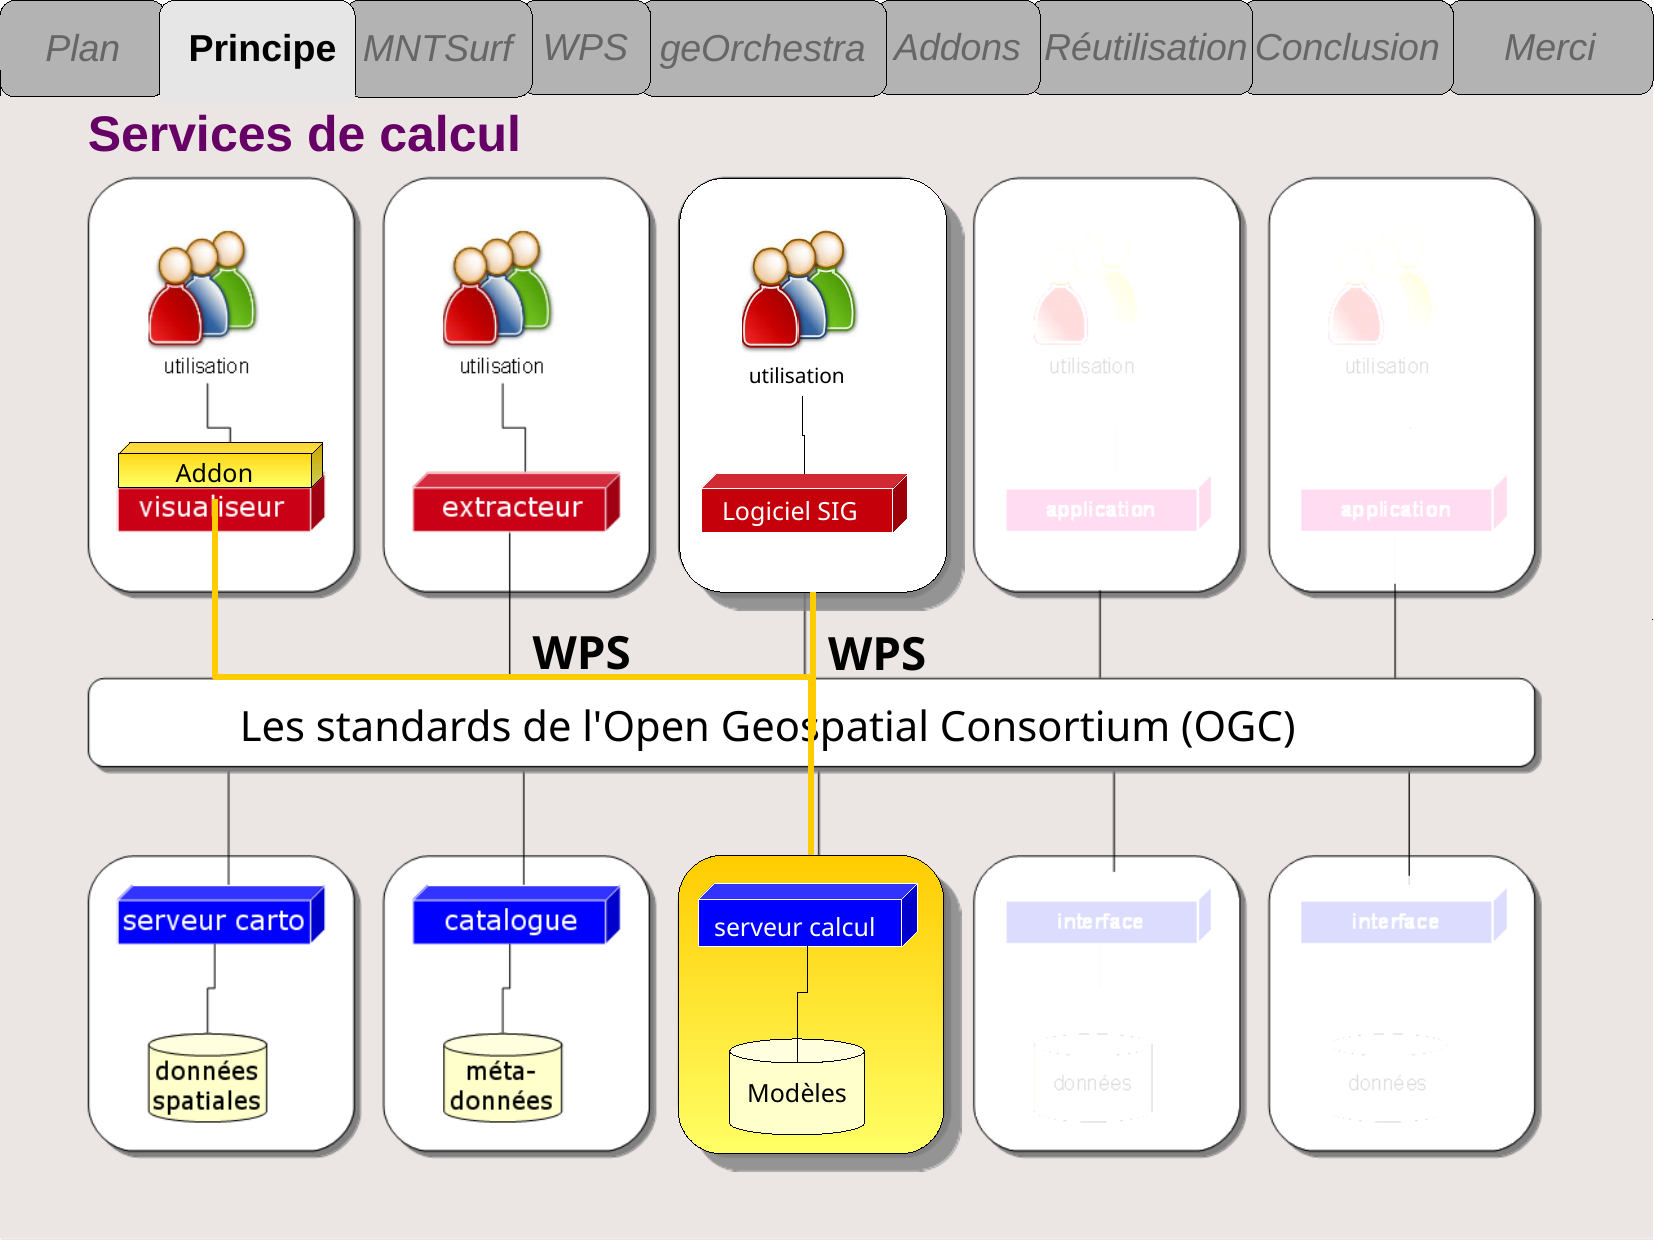

Plan
WPS
 Principe
geOrchestra
MNTSurf
Addons
 Réutilisation
Conclusion
Merci
# Services de calcul
utilisation
Addon
Logiciel SIG
WPS
WPS
Les standards de l'Open Geospatial Consortium (OGC)
serveur calcul
Modèles